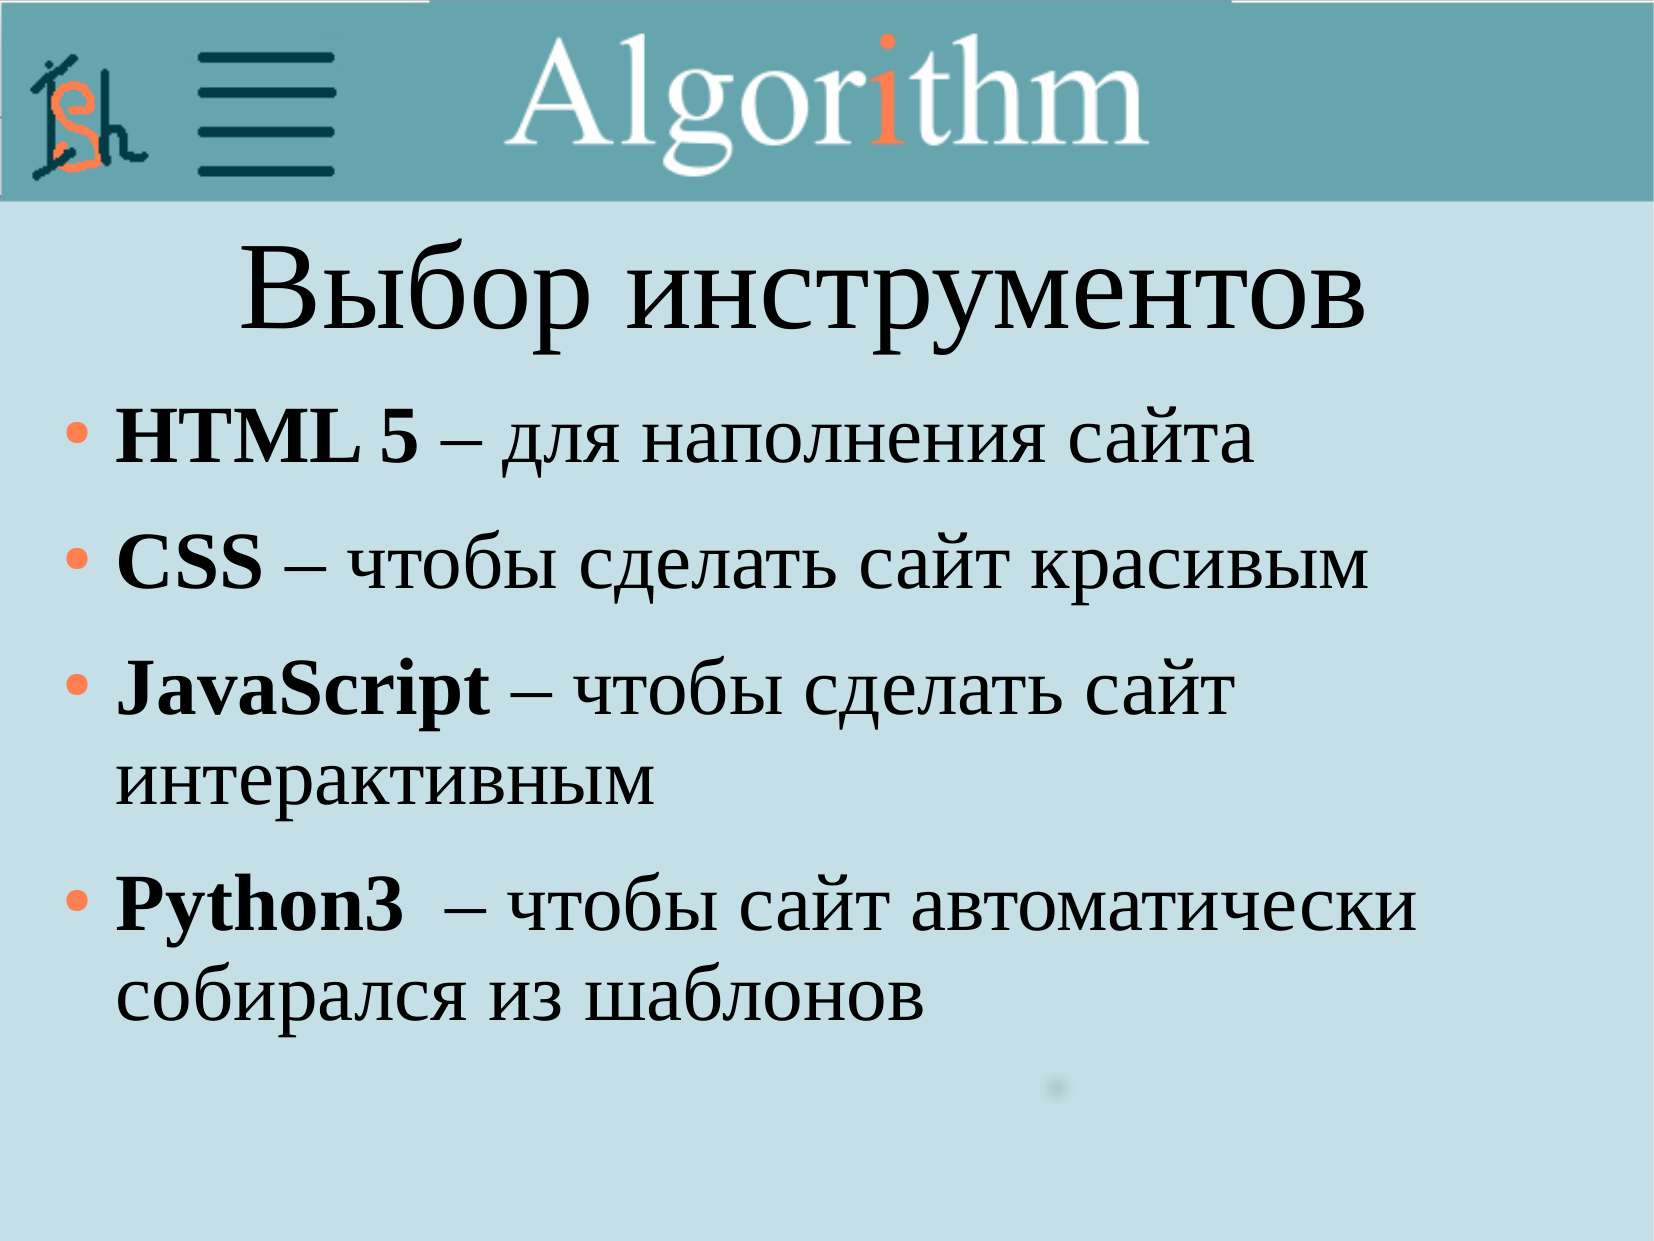

# Выбор инструментов
HTML 5 – для наполнения сайта
CSS – чтобы сделать сайт красивым
JavaScript – чтобы сделать сайт интерактивным
Python3 – чтобы сайт автоматически собирался из шаблонов